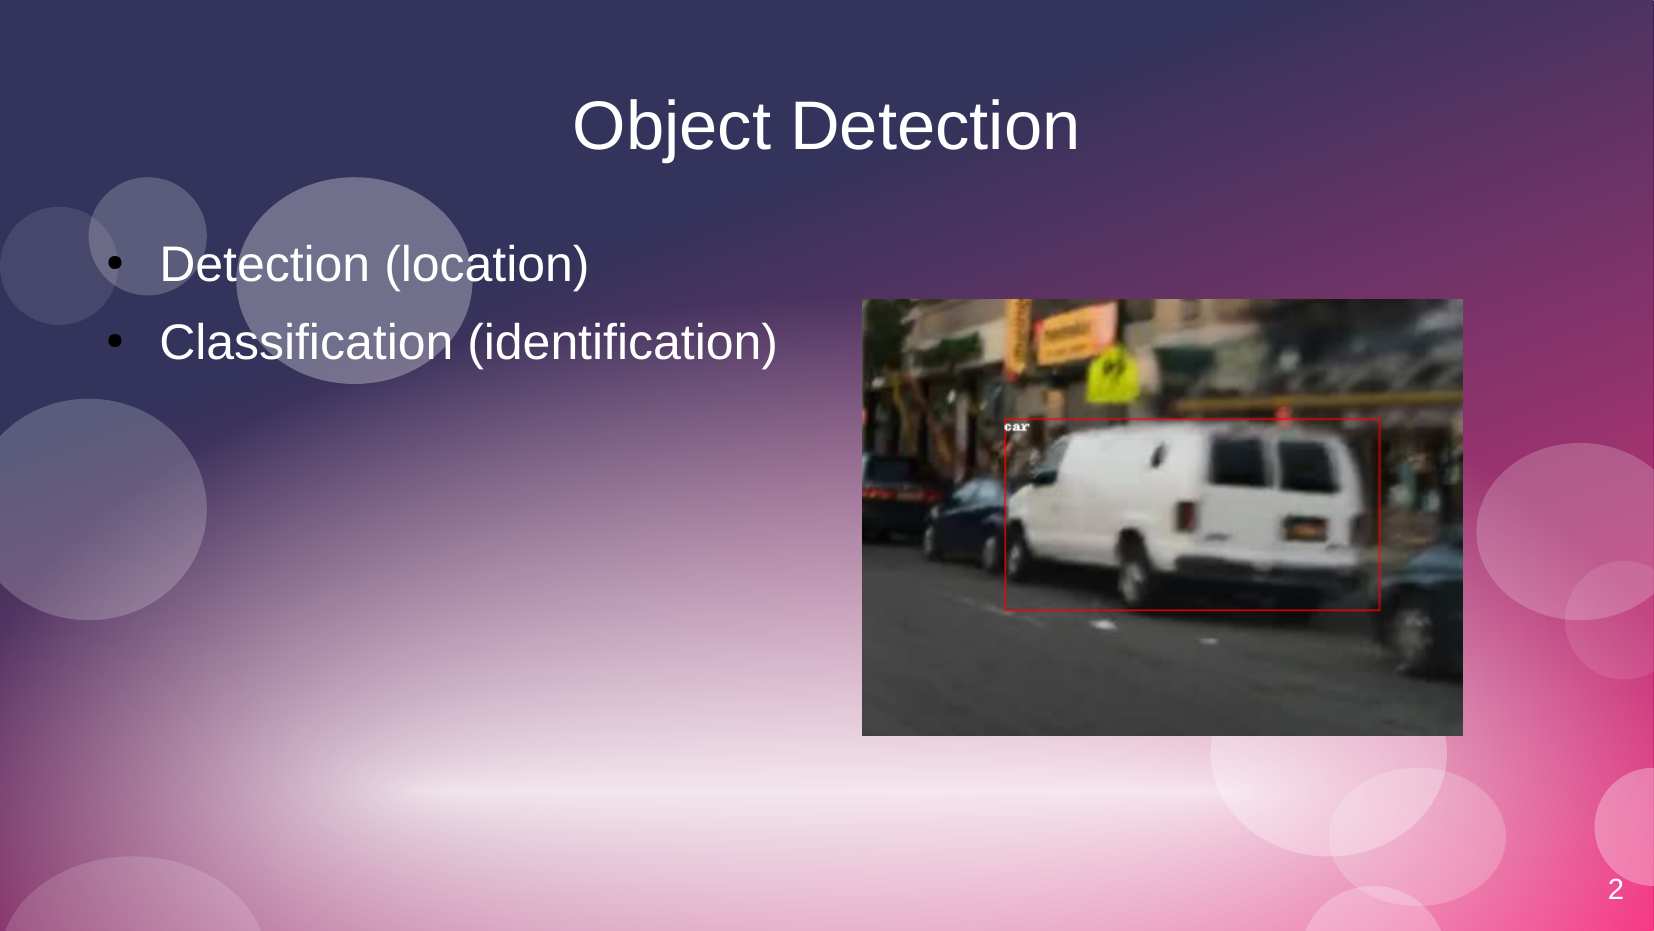

# Object Detection
Detection (location)
Classification (identification)